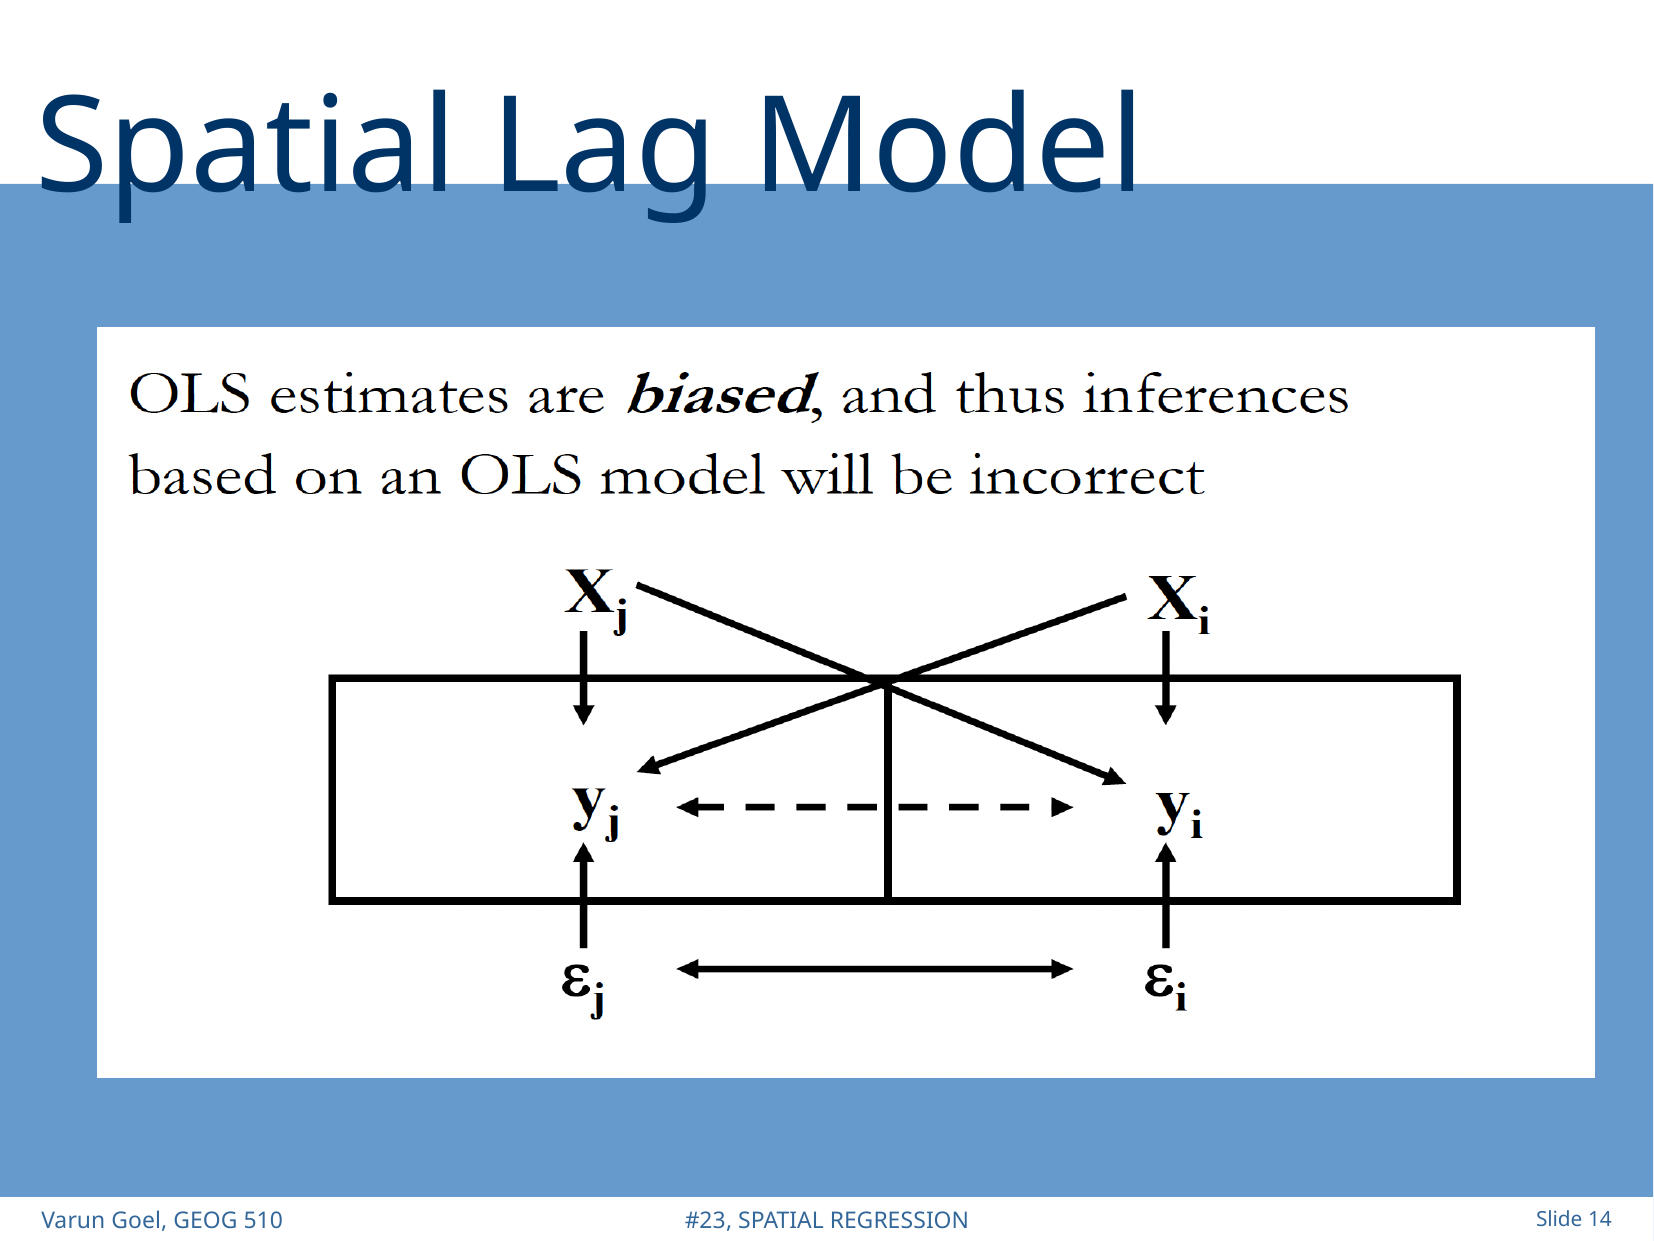

# Spatial Lag Model
#23, SPATIAL REGRESSION
14